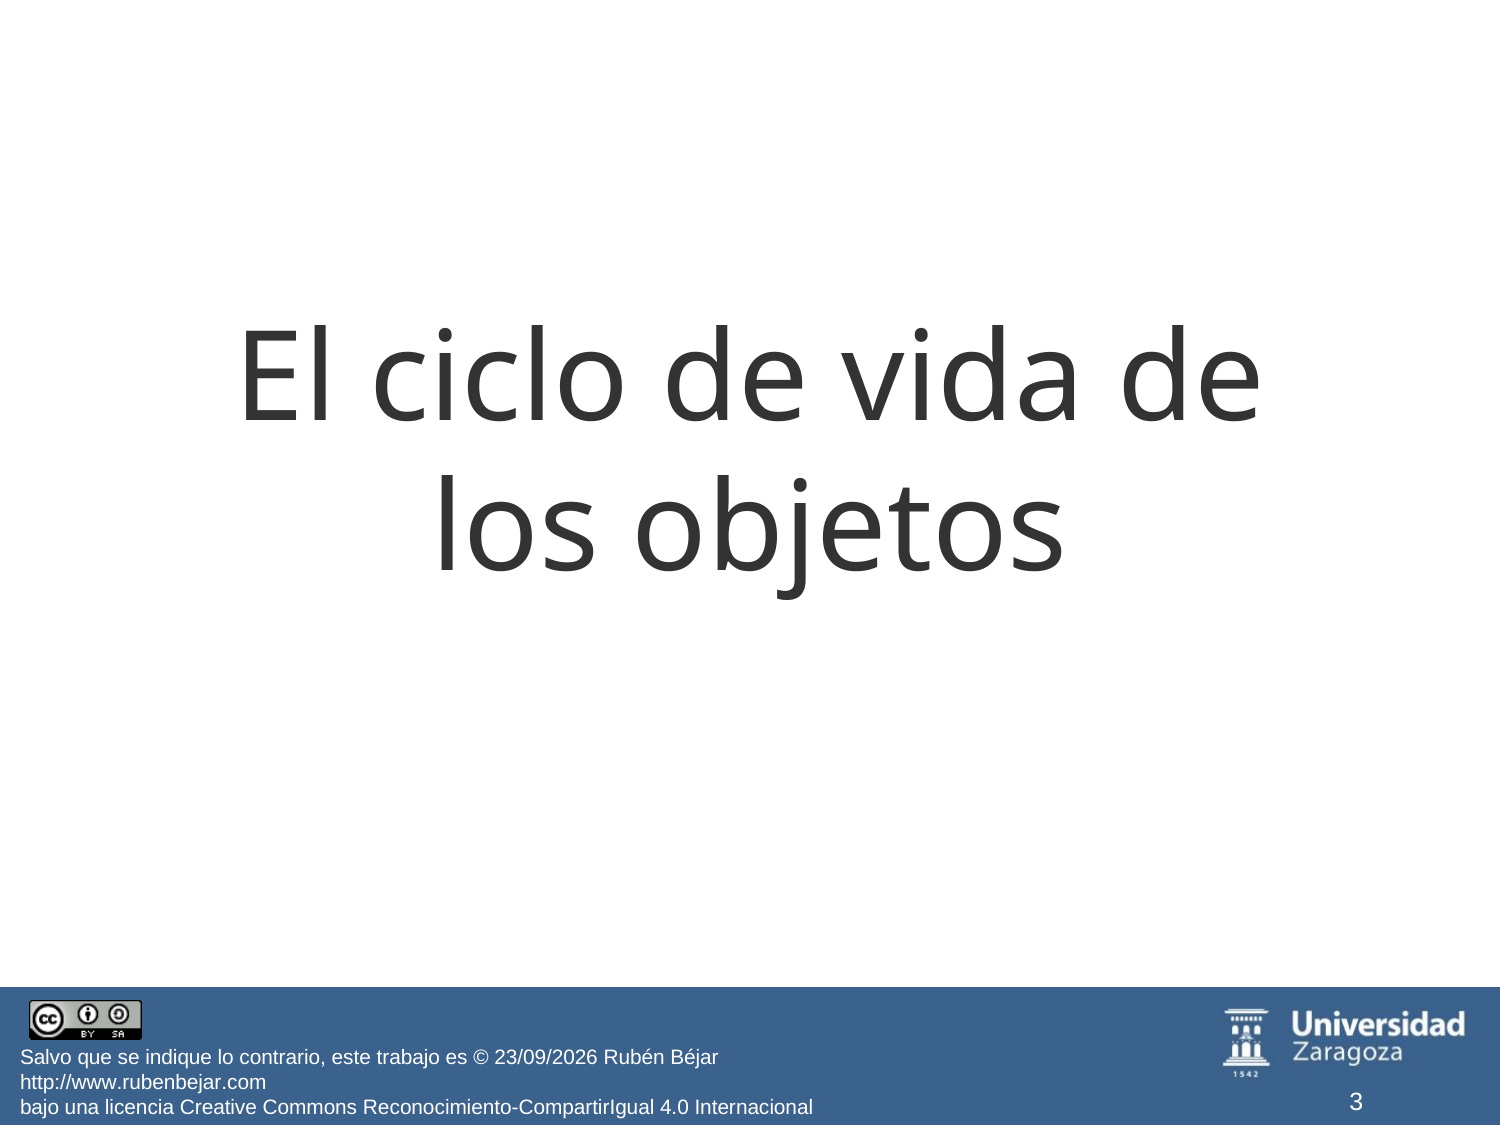

El ciclo de vida de los objetos